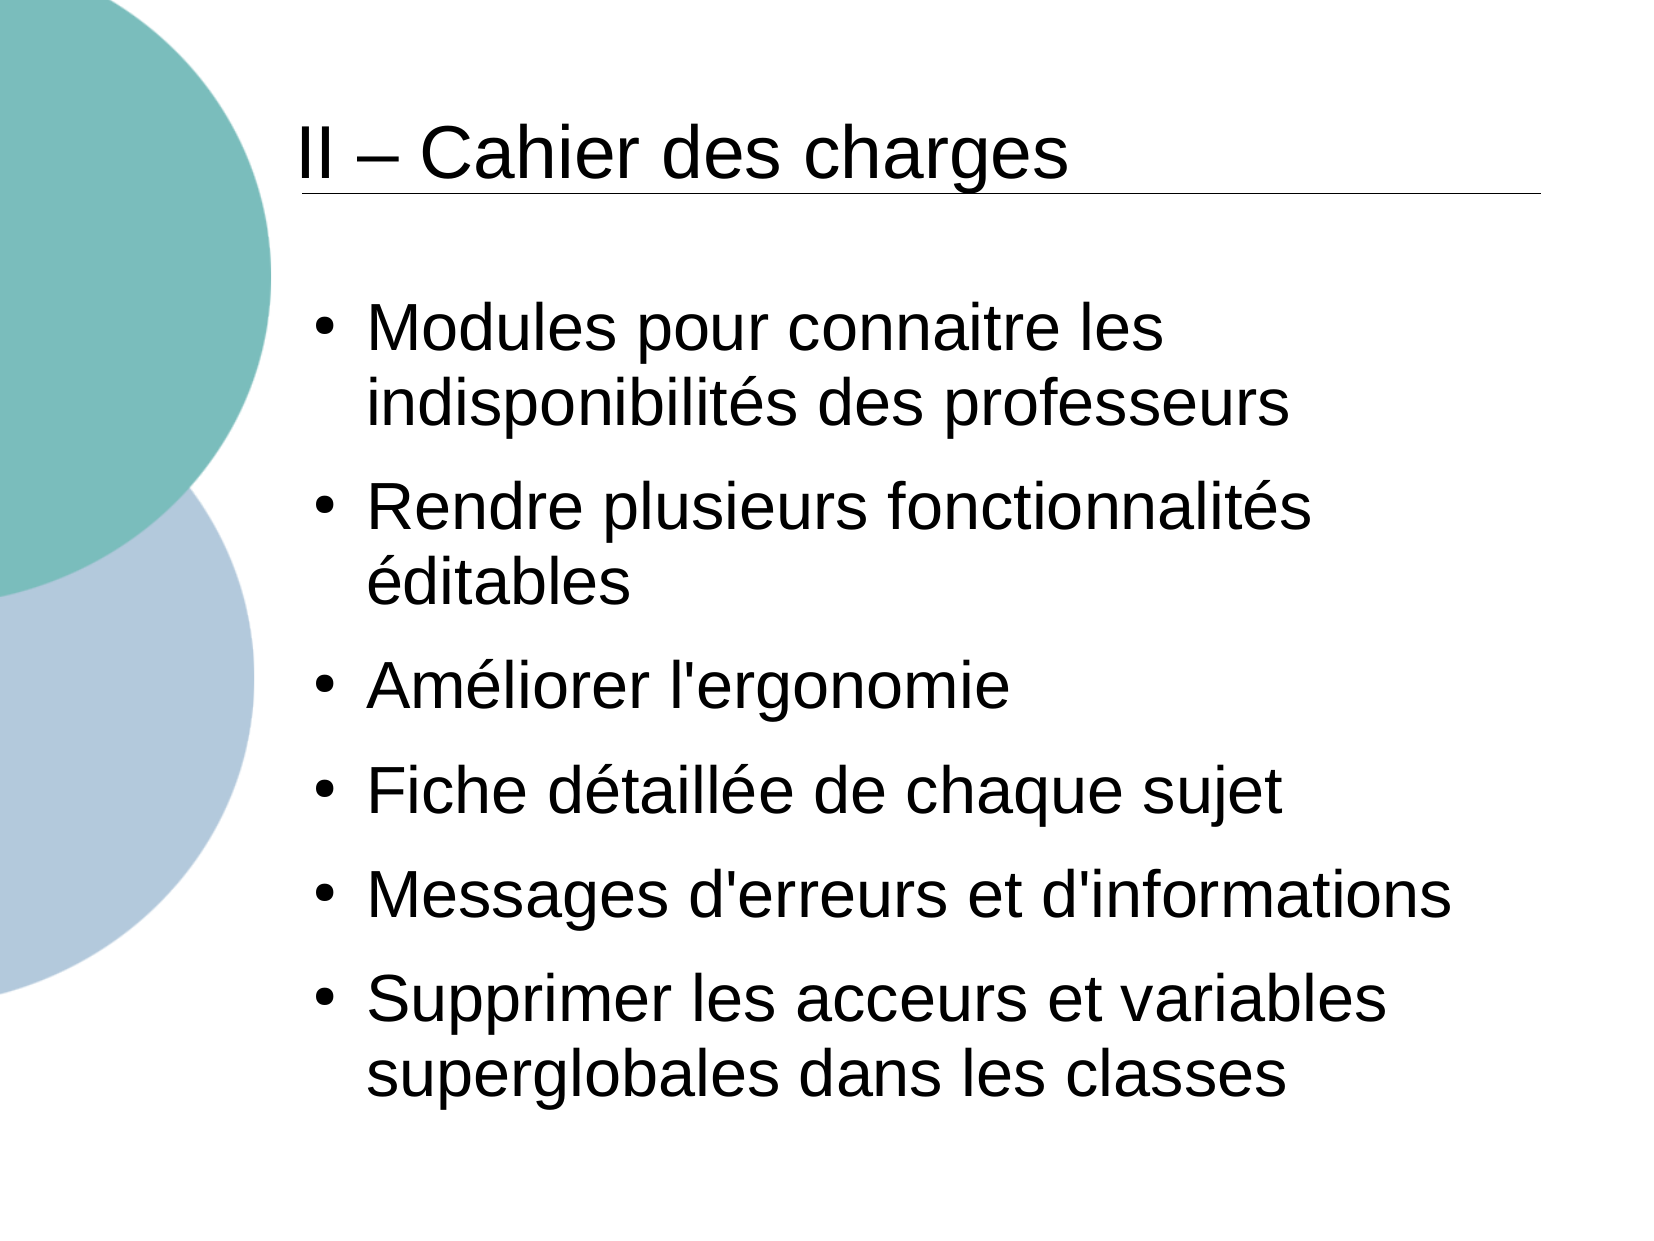

# II – Cahier des charges
| |
| --- |
Modules pour connaitre les indisponibilités des professeurs
Rendre plusieurs fonctionnalités éditables
Améliorer l'ergonomie
Fiche détaillée de chaque sujet
Messages d'erreurs et d'informations
Supprimer les acceurs et variables superglobales dans les classes